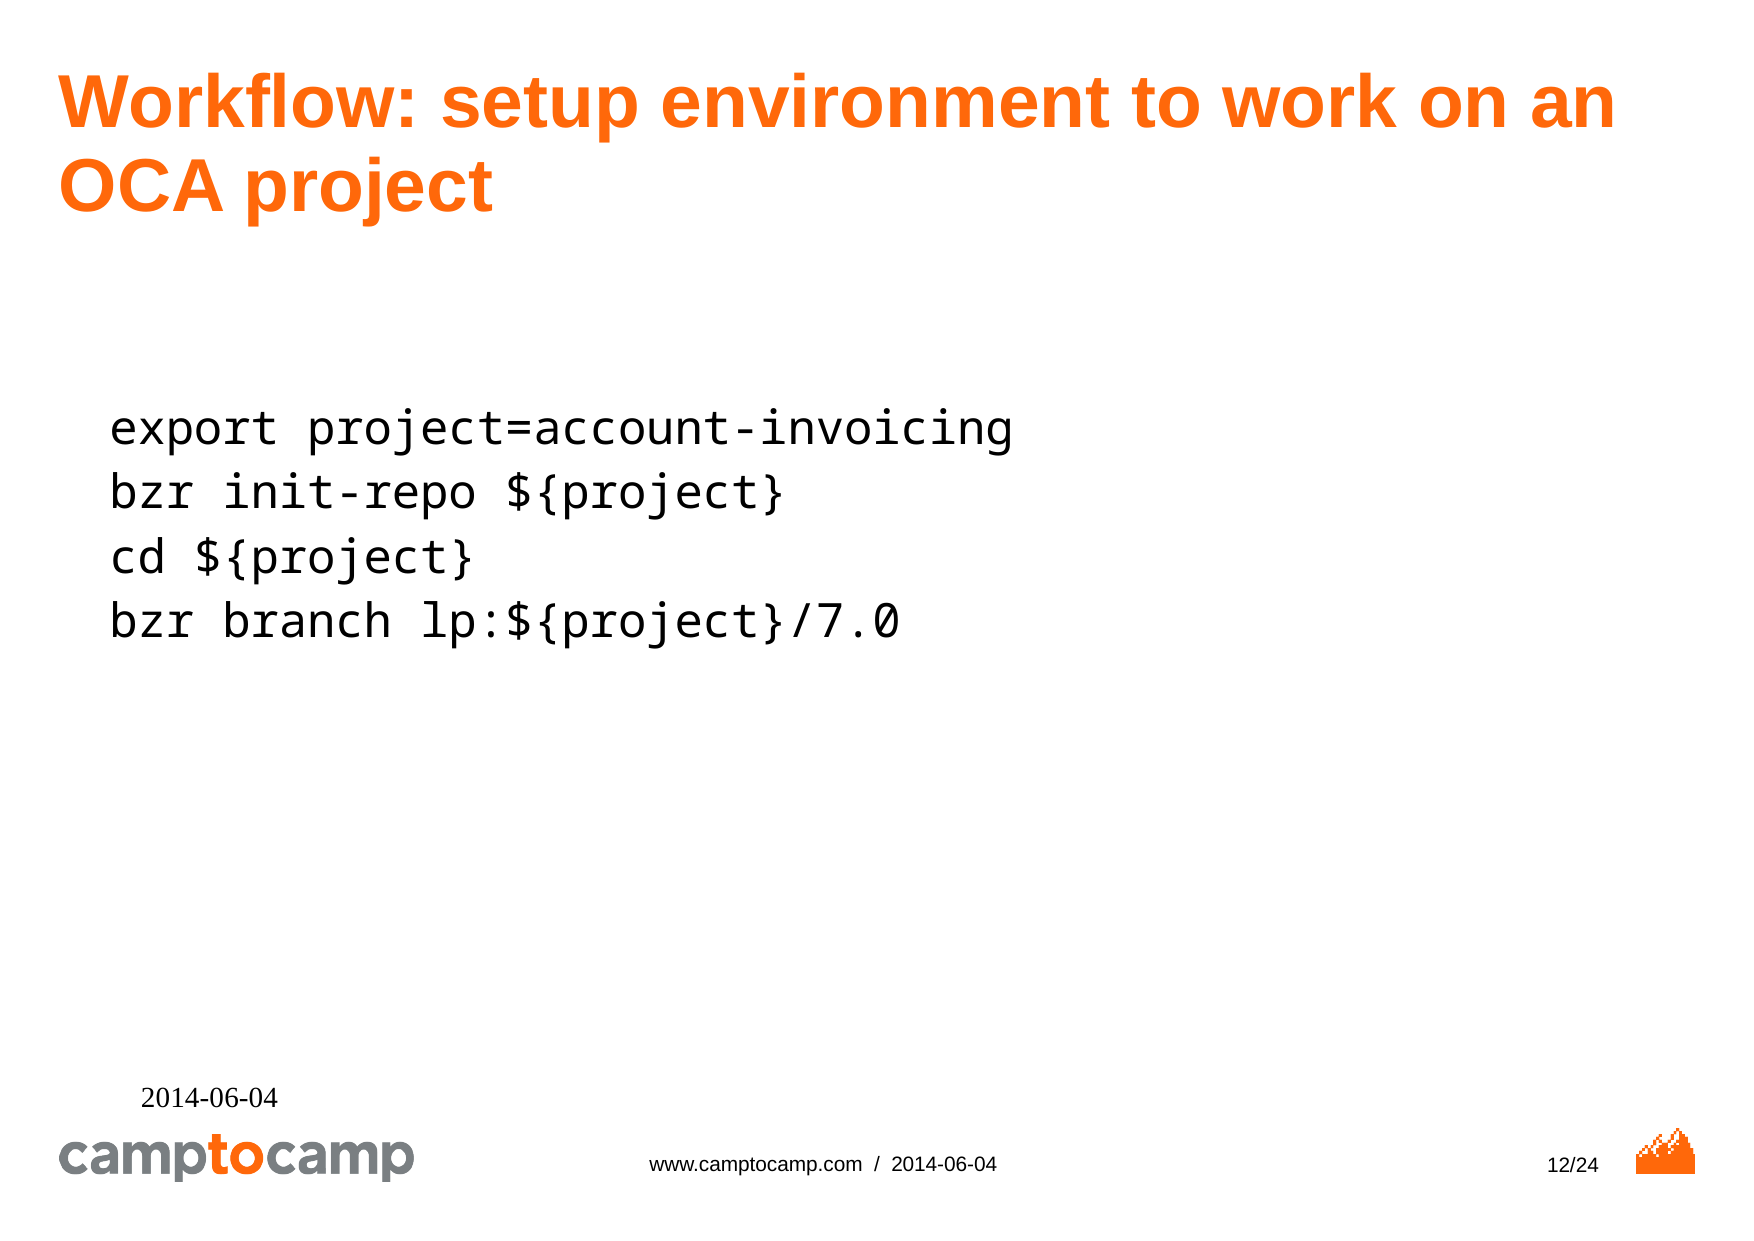

# Workflow: setup environment to work on an OCA project
export project=account-invoicing
bzr init-repo ${project}
cd ${project}
bzr branch lp:${project}/7.0
2014-06-04